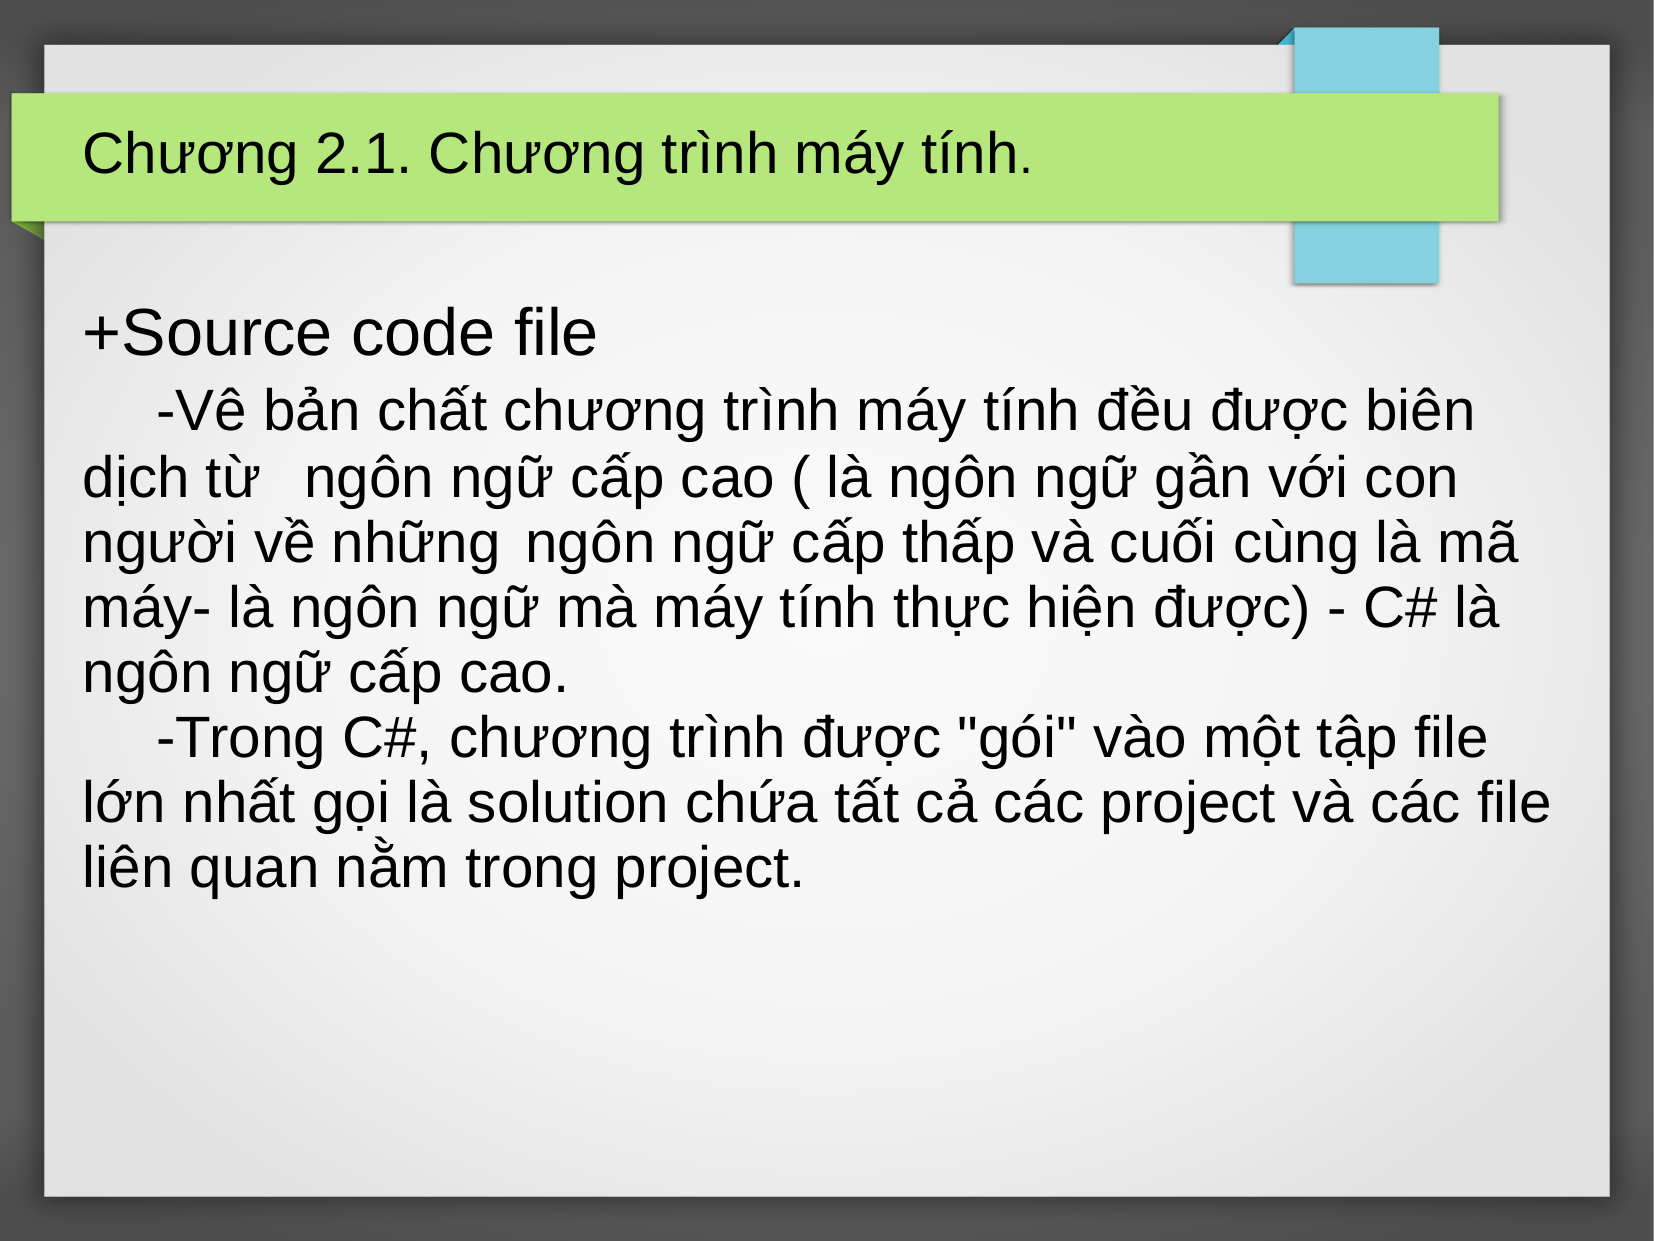

# Chương 2.1. Chương trình máy tính.
+Source code file
	-Vê bản chất chương trình máy tính đều được biên dịch từ 	ngôn ngữ cấp cao ( là ngôn ngữ gần với con người về những 	ngôn ngữ cấp thấp và cuối cùng là mã máy- là ngôn ngữ mà máy tính thực hiện được) - C# là ngôn ngữ cấp cao.
	-Trong C#, chương trình được "gói" vào một tập file lớn nhất gọi là solution chứa tất cả các project và các file liên quan nằm trong project.